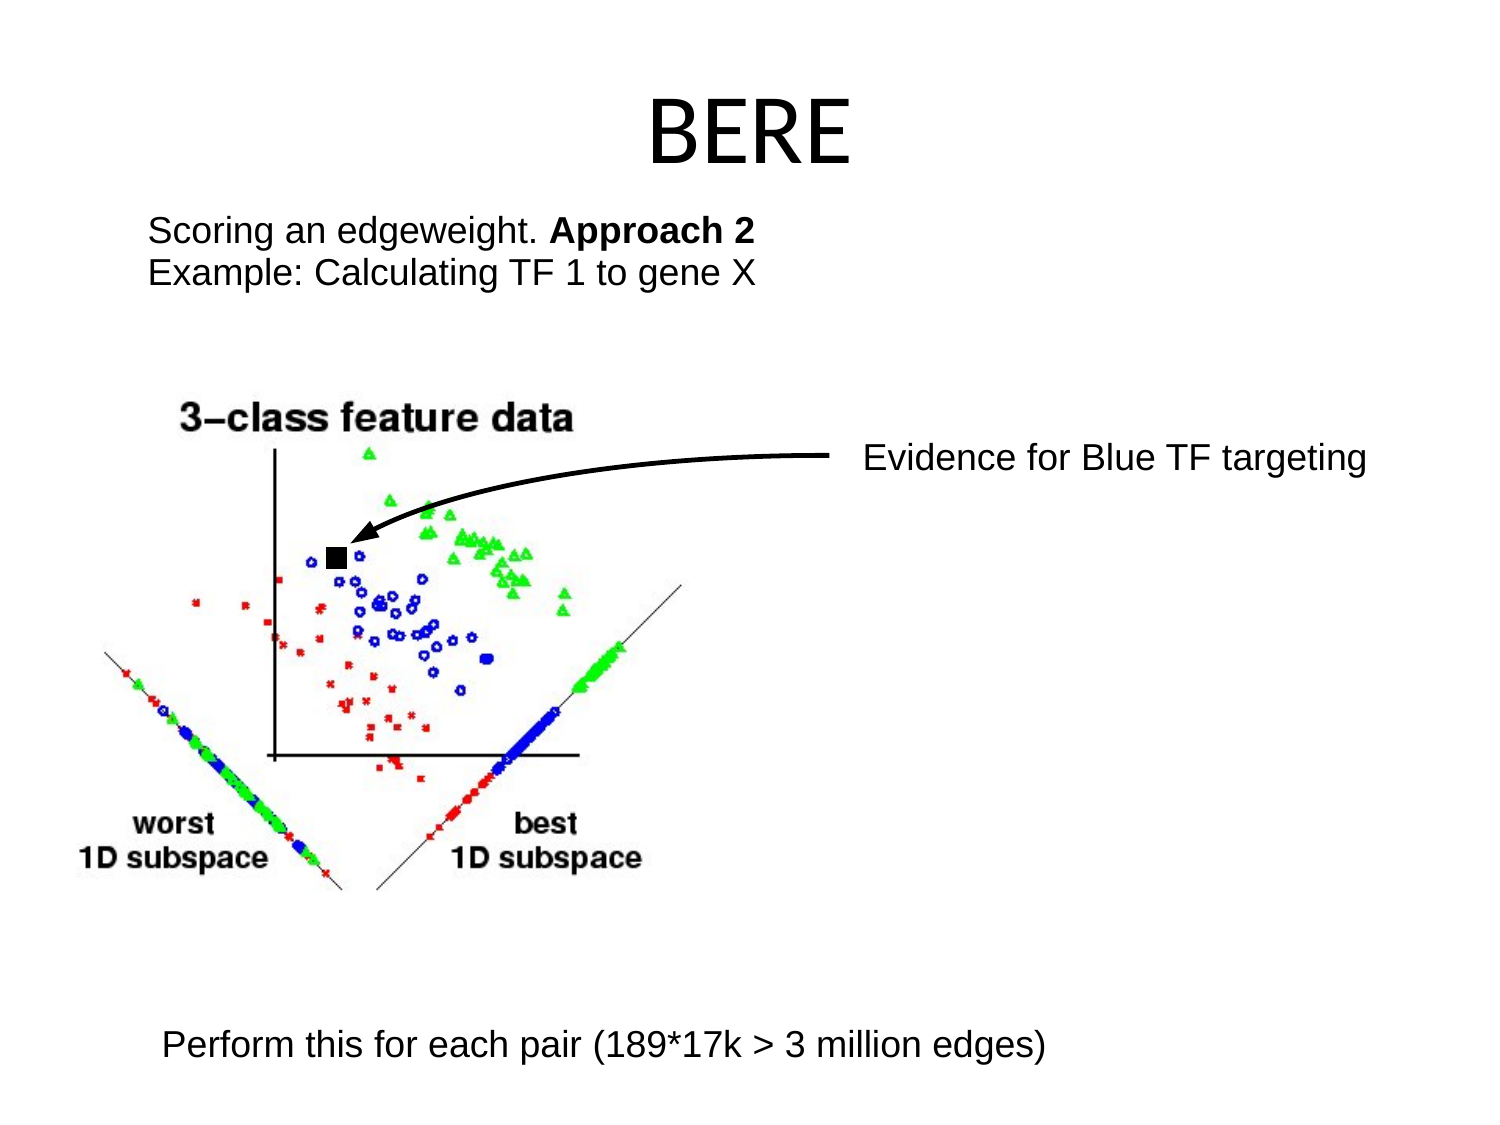

# BERE
Scoring an edgeweight. Approach 2
Example: Calculating TF 1 to gene X
Evidence for Blue TF targeting
Perform this for each pair (189*17k > 3 million edges)